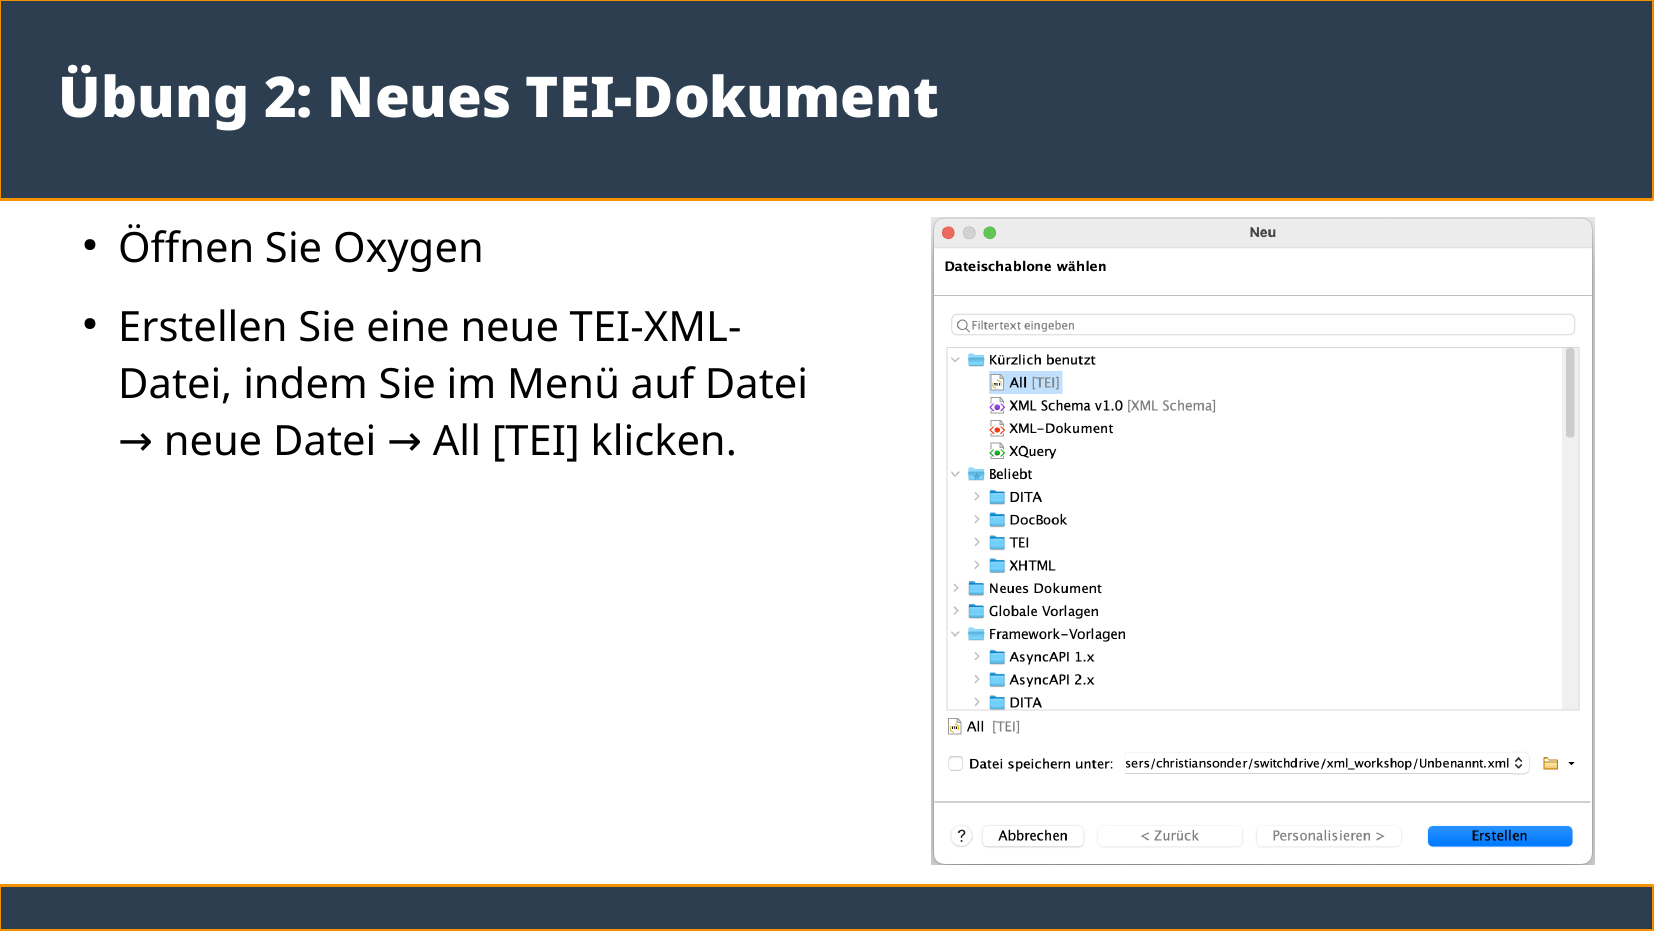

# Übung 2: Neues TEI-Dokument
Öffnen Sie Oxygen
Erstellen Sie eine neue TEI-XML-Datei, indem Sie im Menü auf Datei → neue Datei → All [TEI] klicken.